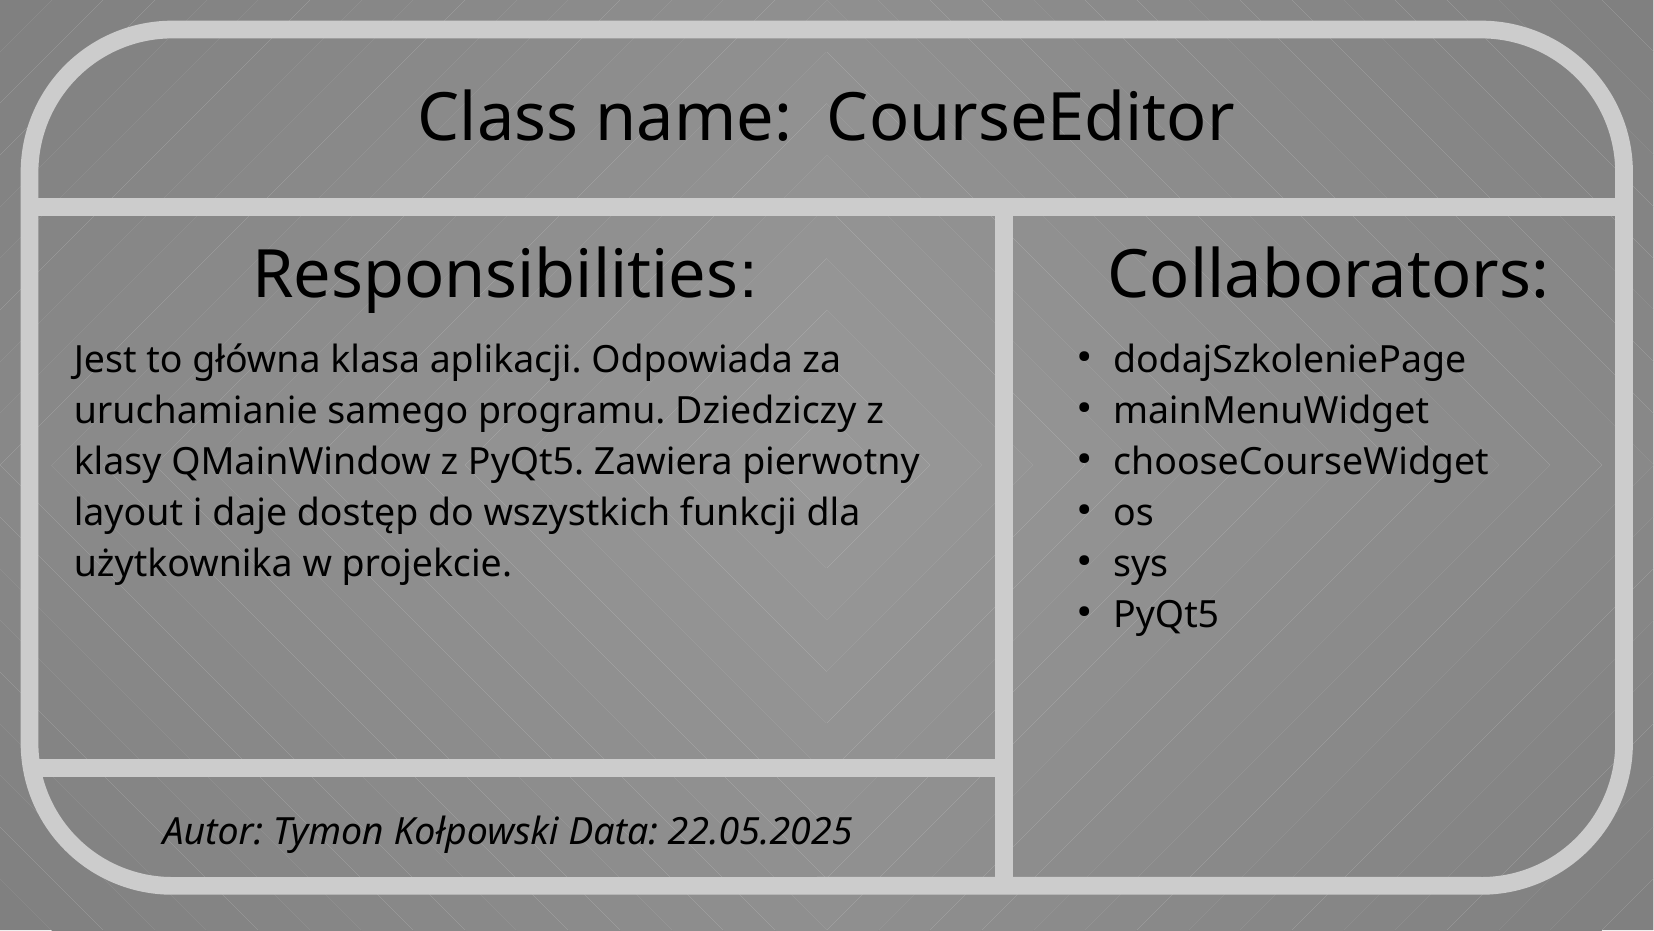

# Class name: CourseEditor
Responsibilities:
Collaborators:
Jest to główna klasa aplikacji. Odpowiada za uruchamianie samego programu. Dziedziczy z klasy QMainWindow z PyQt5. Zawiera pierwotny layout i daje dostęp do wszystkich funkcji dla użytkownika w projekcie.
dodajSzkoleniePage
mainMenuWidget
chooseCourseWidget
os
sys
PyQt5
Autor: Tymon Kołpowski Data: 22.05.2025